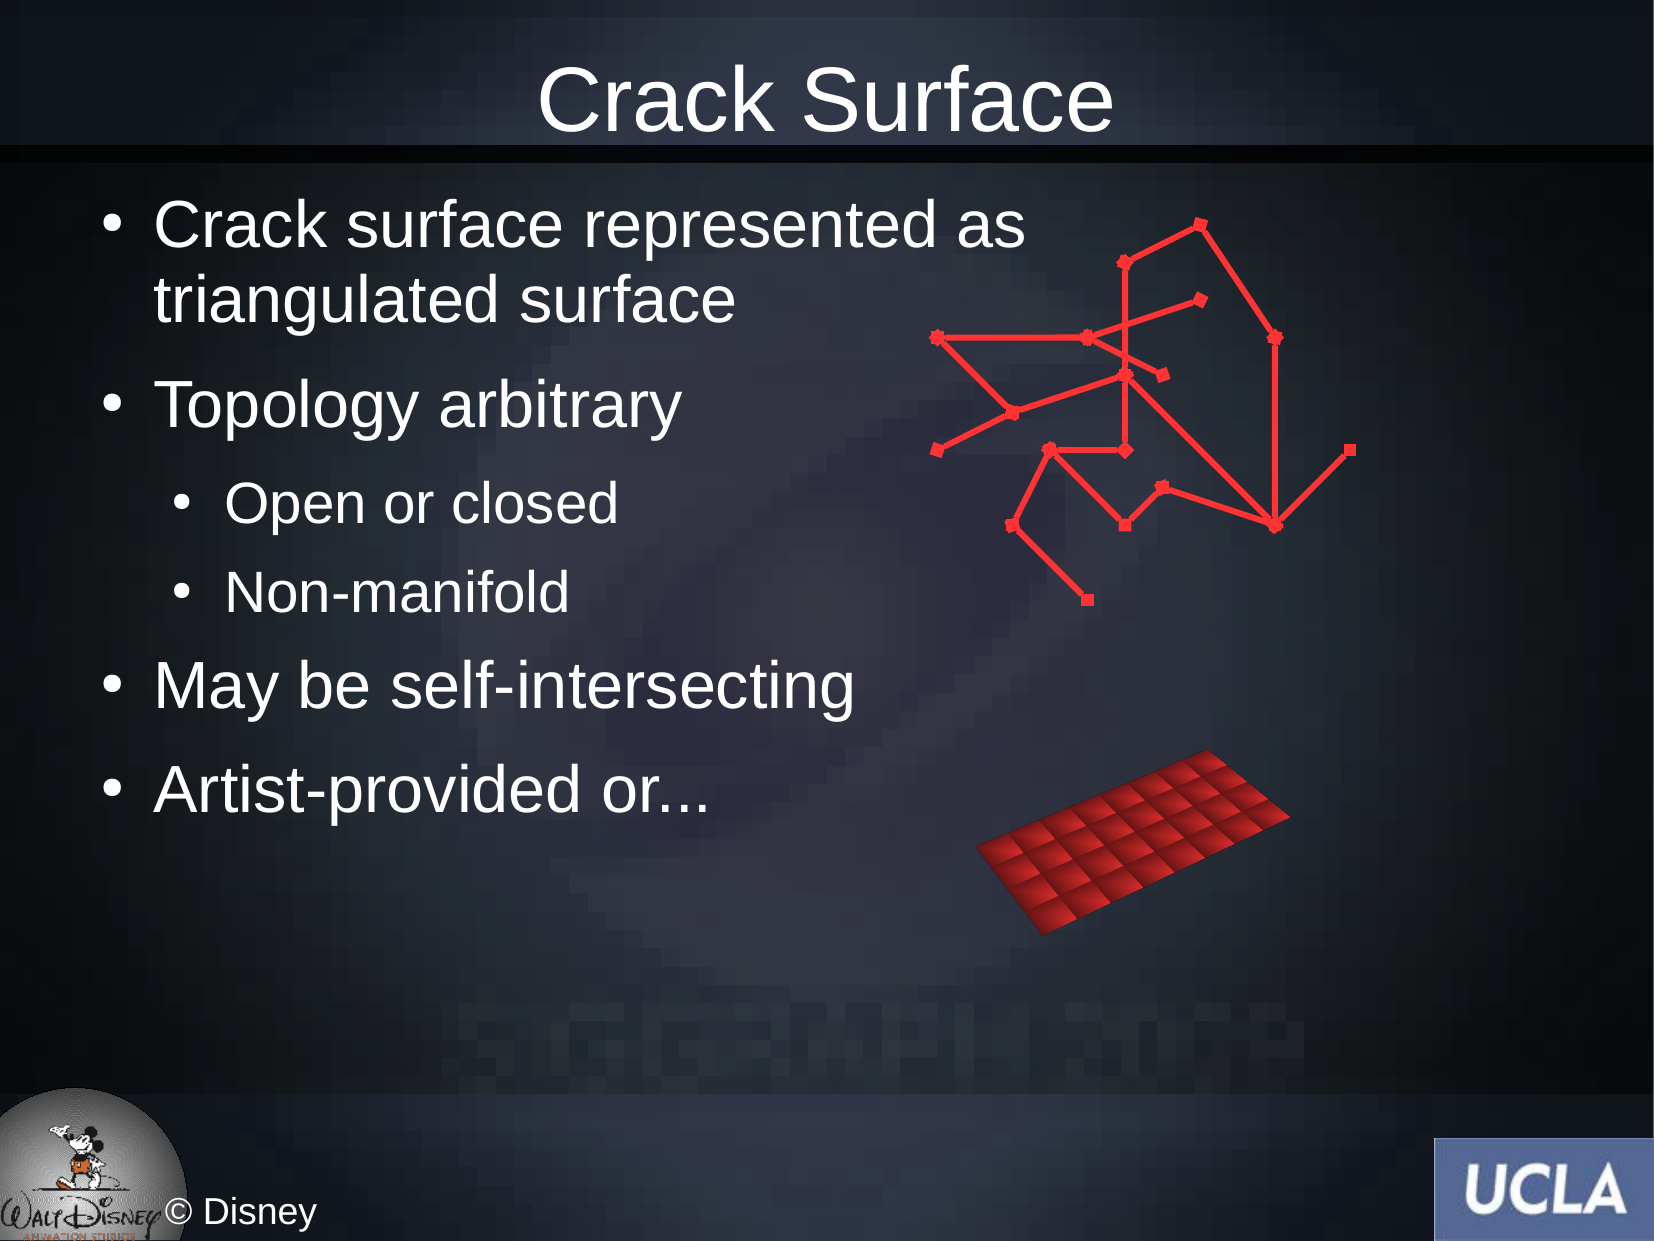

# Crack Surface
Crack surface represented as triangulated surface
Topology arbitrary
Open or closed
Non-manifold
May be self-intersecting
Artist-provided or...